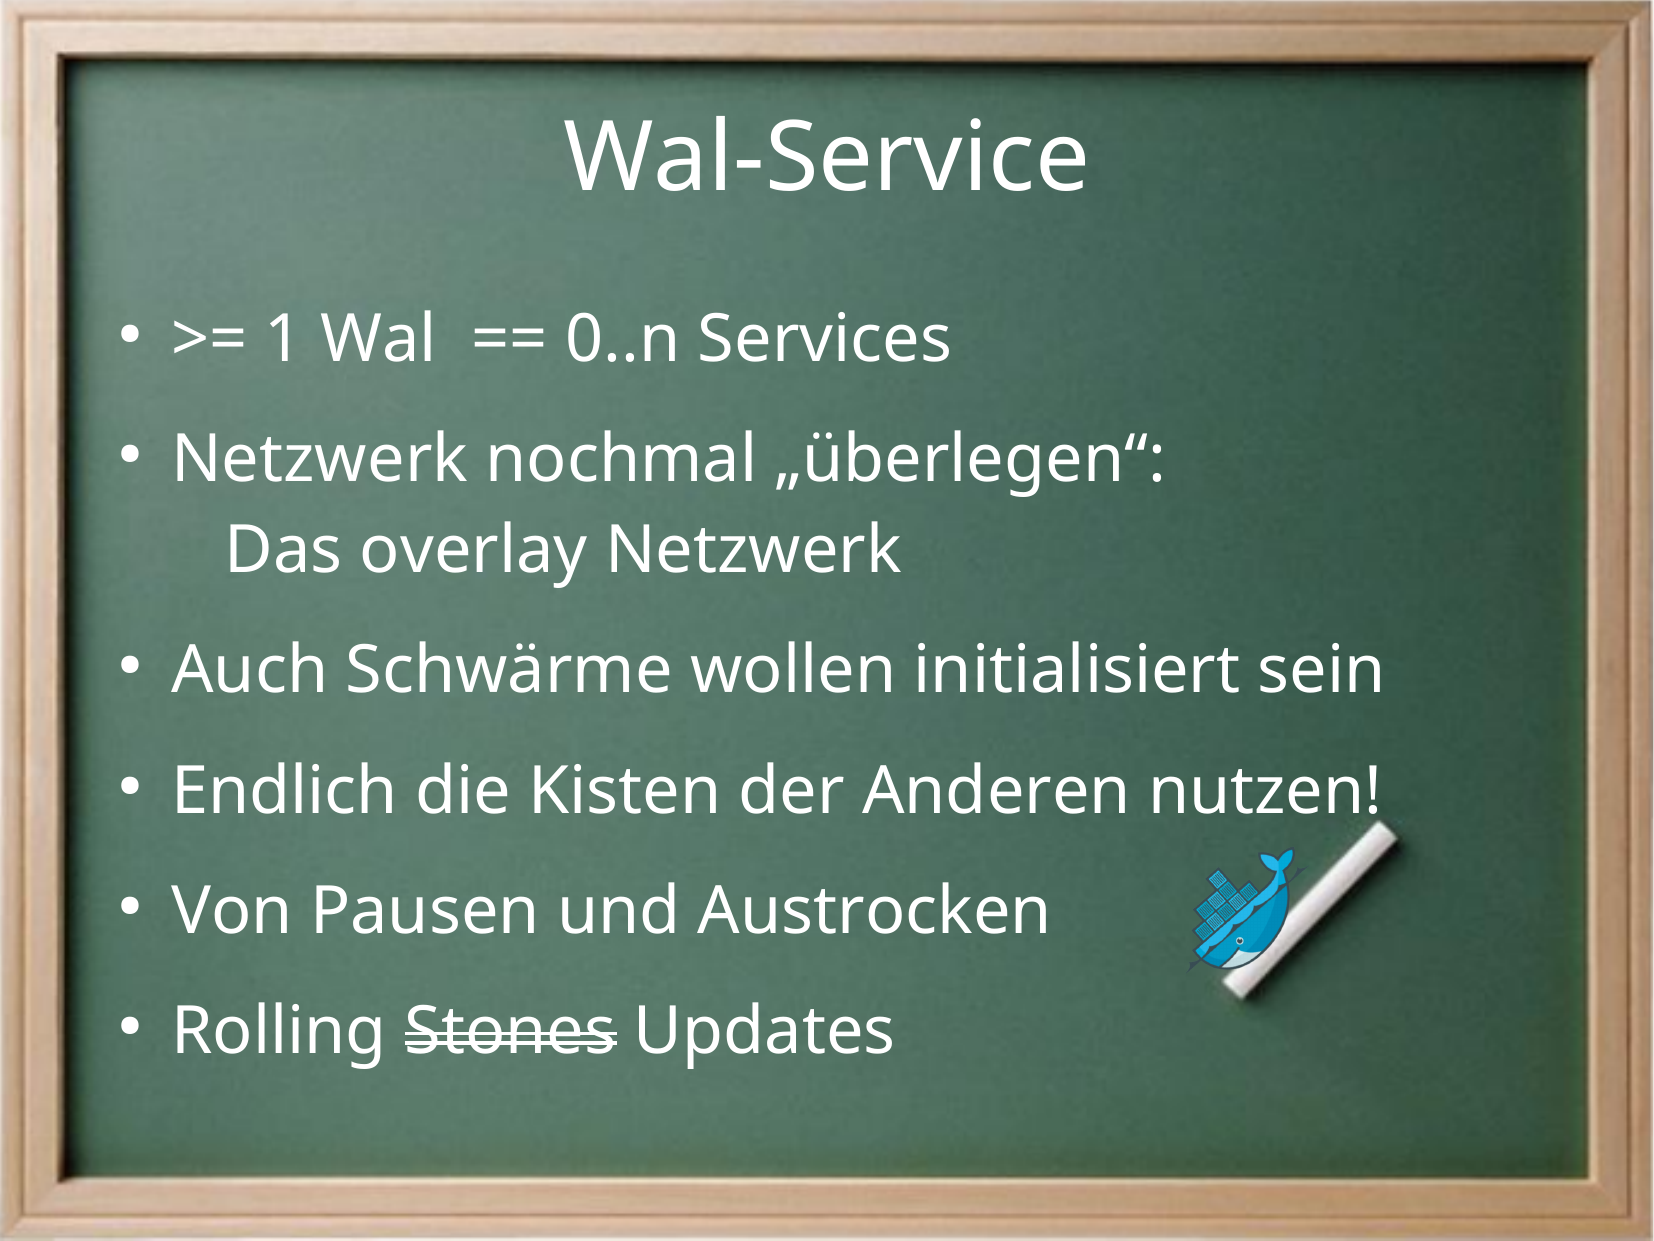

# Wal-Service
>= 1 Wal == 0..n Services
Netzwerk nochmal „überlegen“:
Das overlay Netzwerk
Auch Schwärme wollen initialisiert sein
Endlich die Kisten der Anderen nutzen!
Von Pausen und Austrocken
Rolling Stones Updates